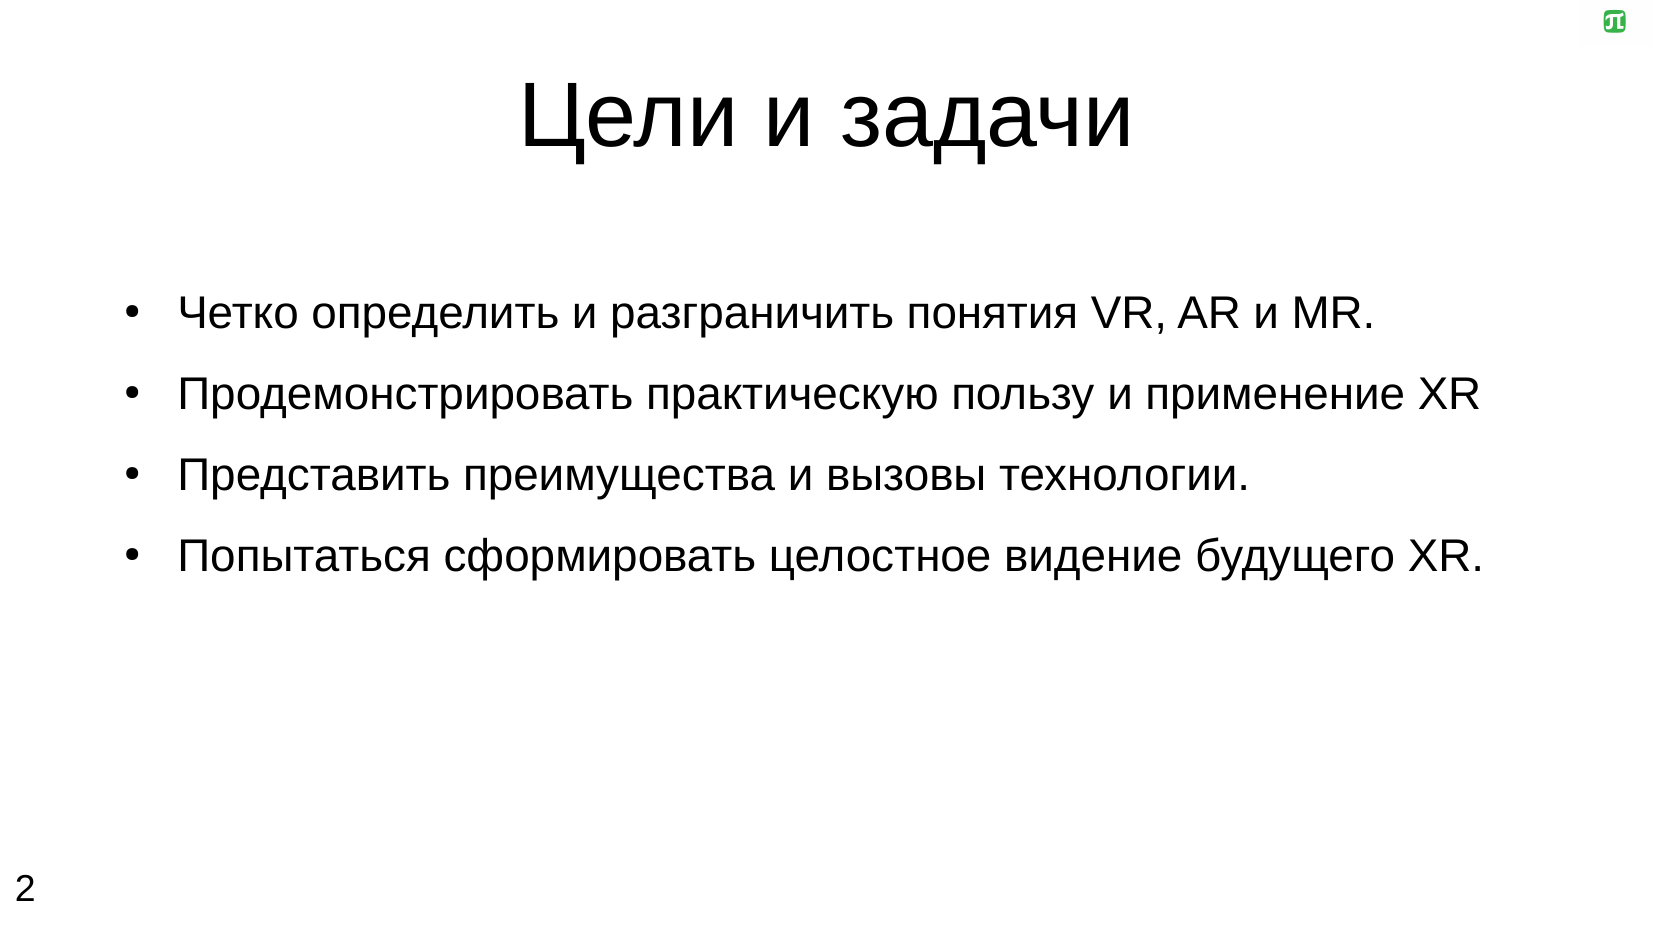

# Цели и задачи
Четко определить и разграничить понятия VR, AR и MR.
Продемонстрировать практическую пользу и применение XR
Представить преимущества и вызовы технологии.
Попытаться сформировать целостное видение будущего XR.
2